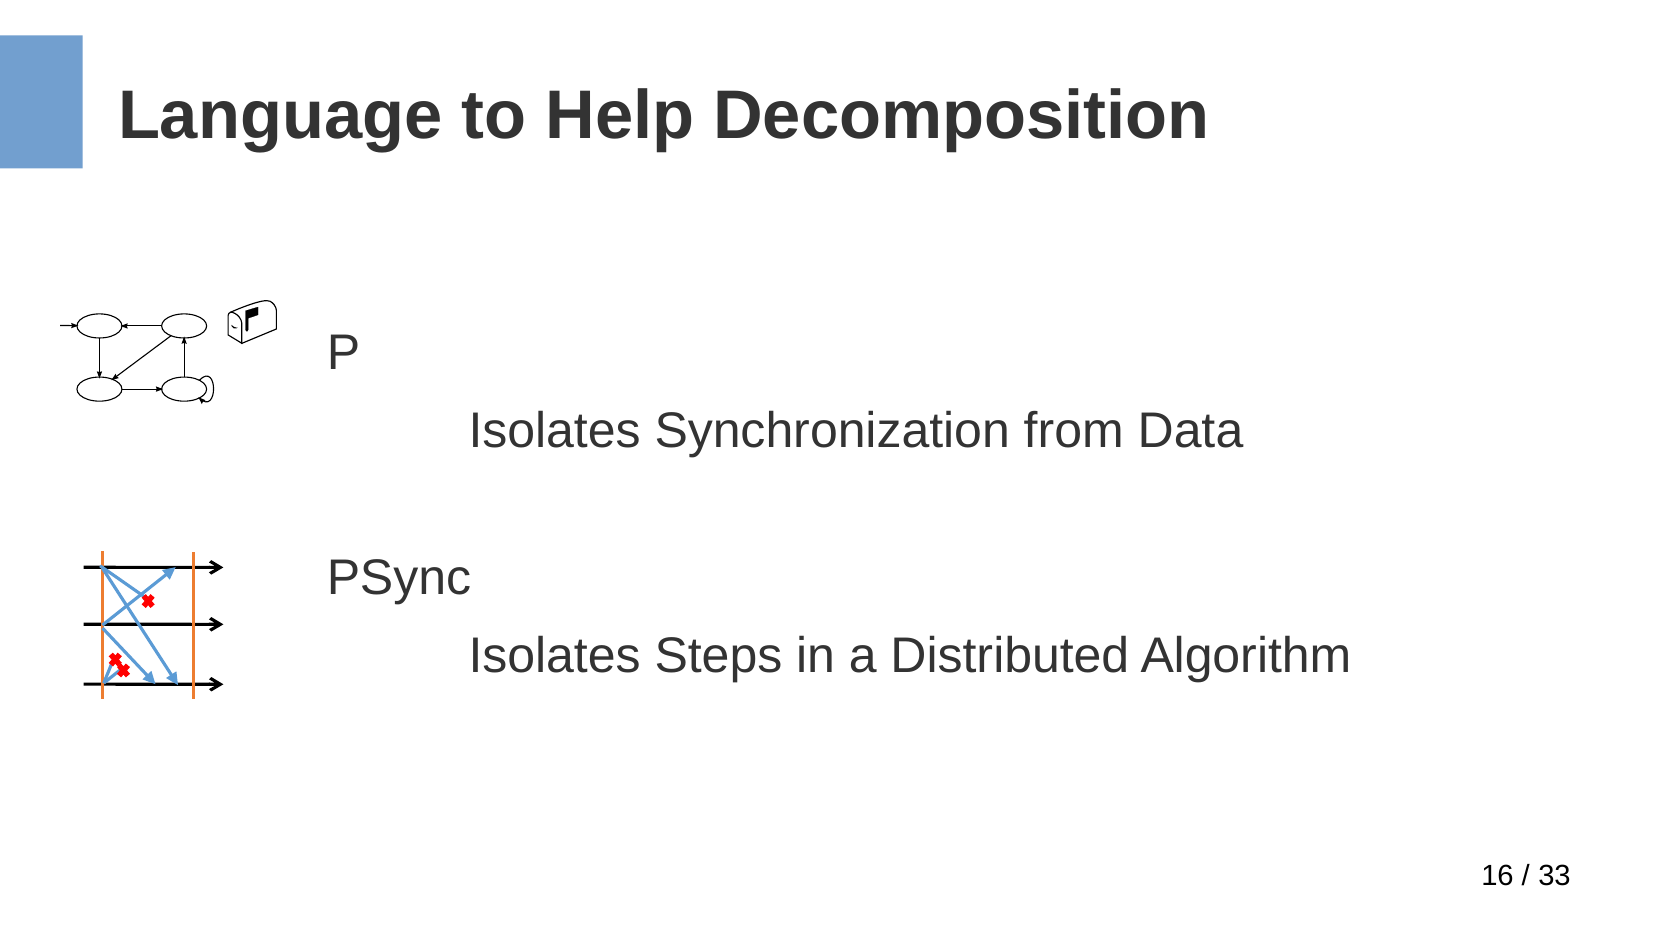

# Language to Help Decomposition
P
Isolates Synchronization from Data
PSync
Isolates Steps in a Distributed Algorithm
16